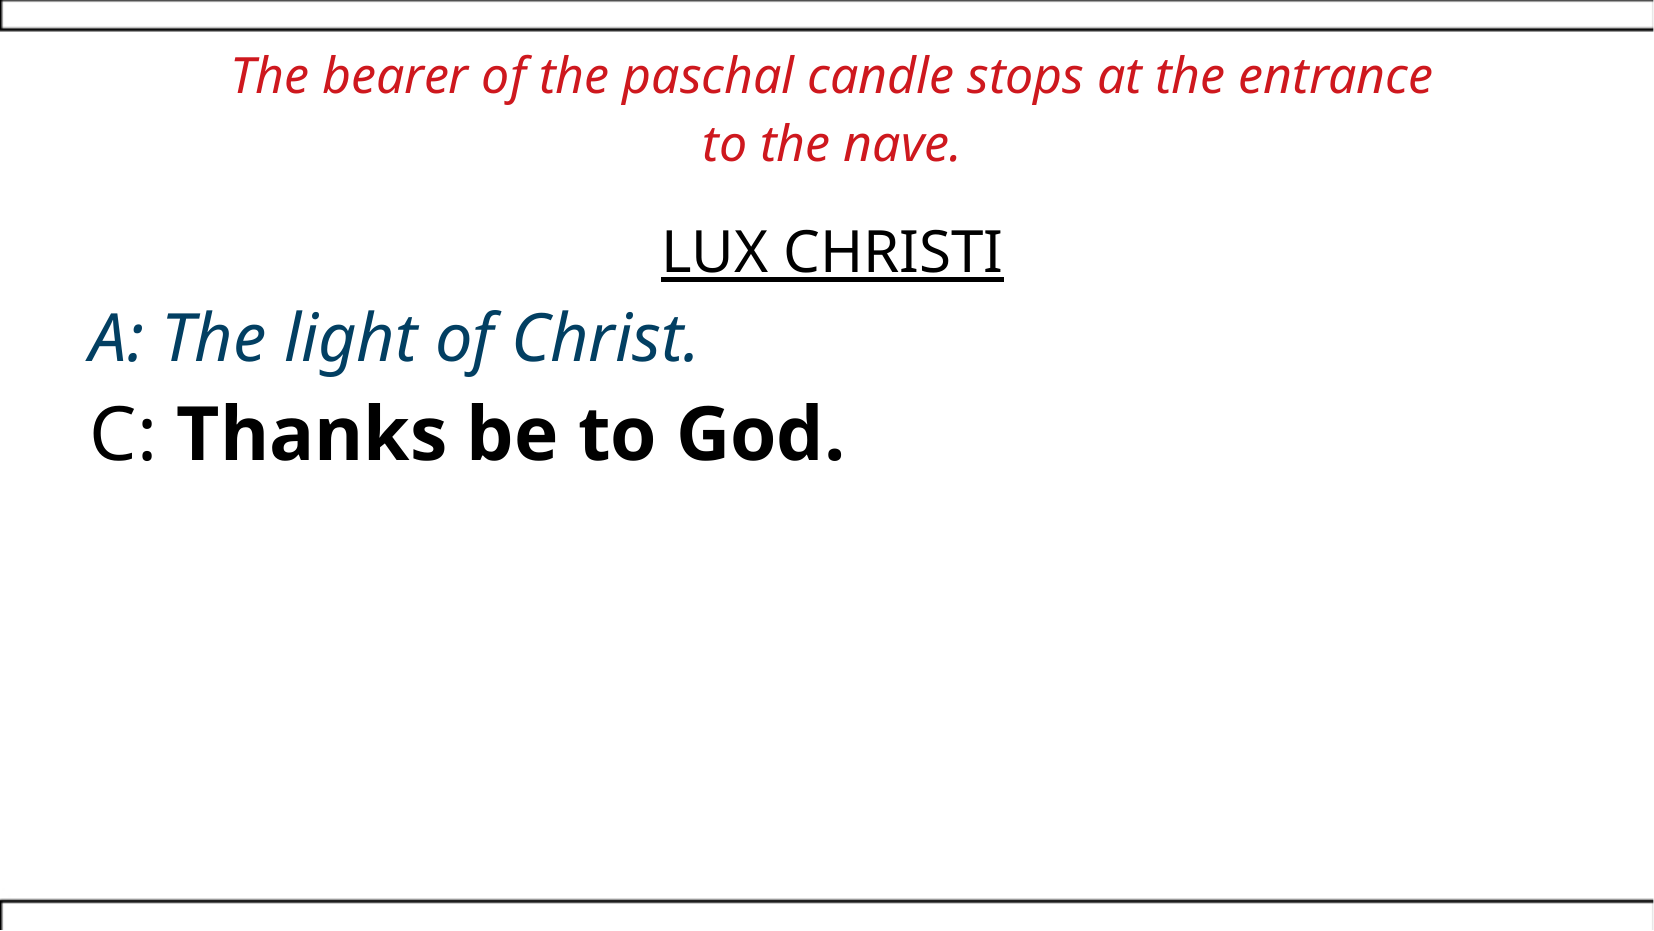

The bearer of the paschal candle stops at the entrance
to the nave.
LUX CHRISTI
A: The light of Christ.
C: Thanks be to God.